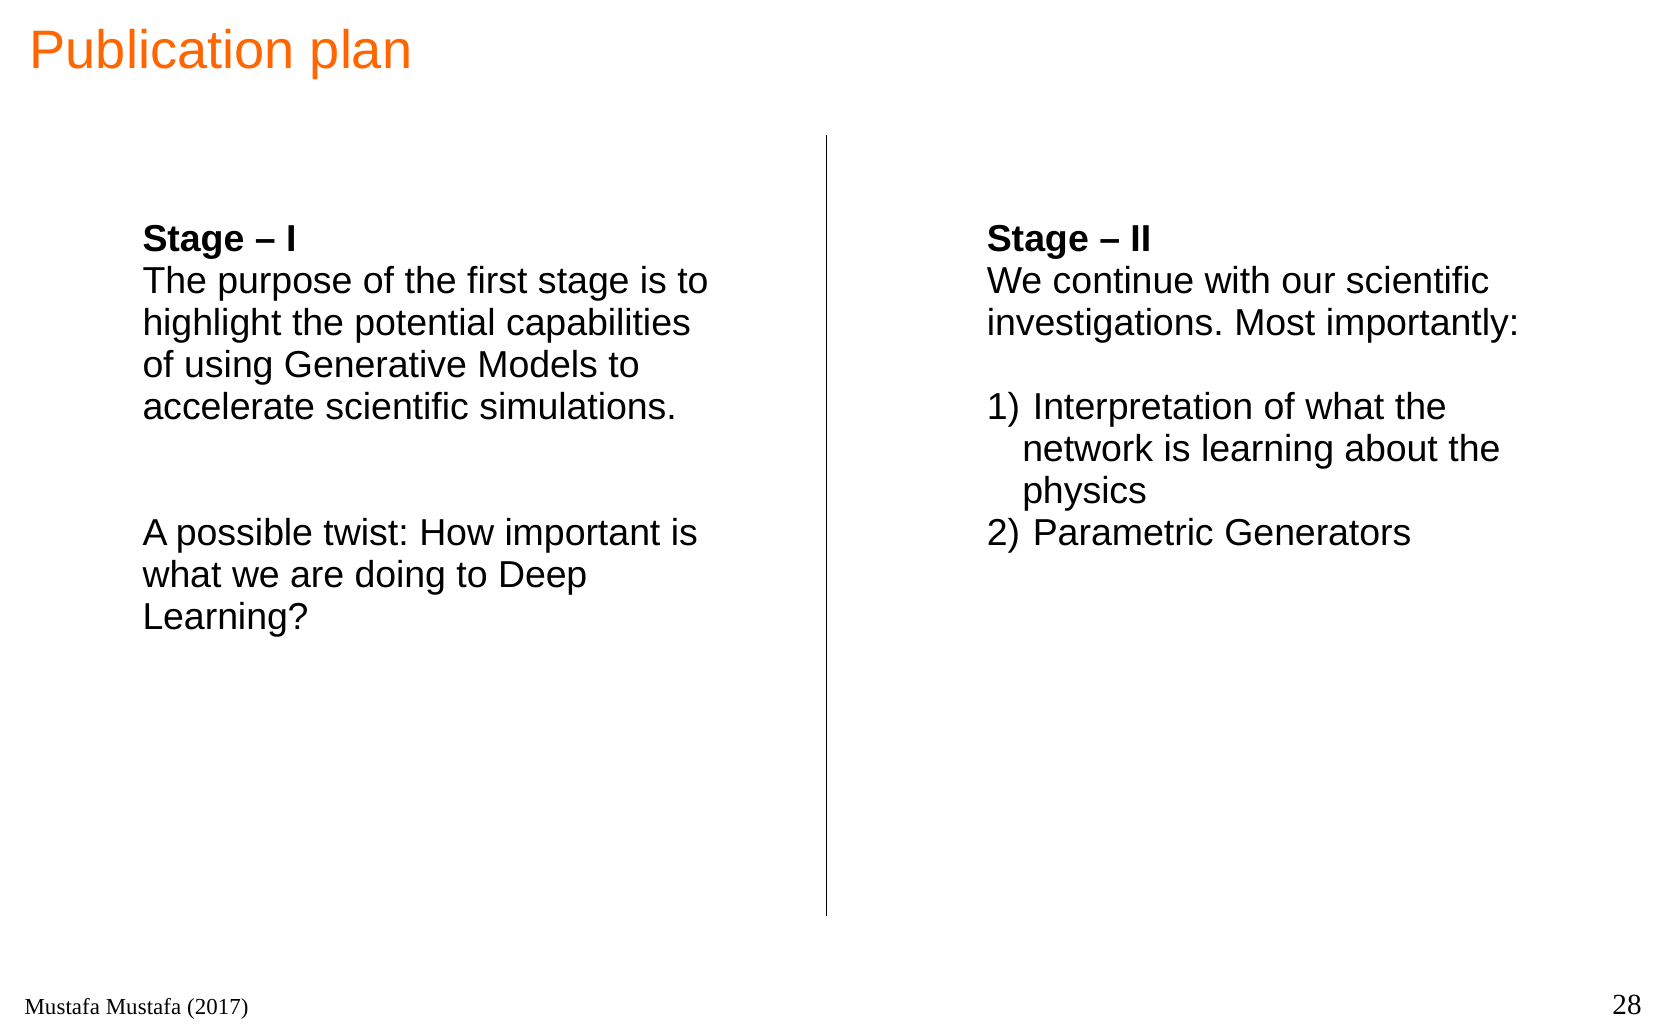

# Publication plan
Stage – I
The purpose of the first stage is to highlight the potential capabilities of using Generative Models to accelerate scientific simulations.
A possible twist: How important is what we are doing to Deep Learning?
Stage – II
We continue with our scientific investigations. Most importantly:
 Interpretation of what the network is learning about the physics
 Parametric Generators
28
Mustafa Mustafa (2017)